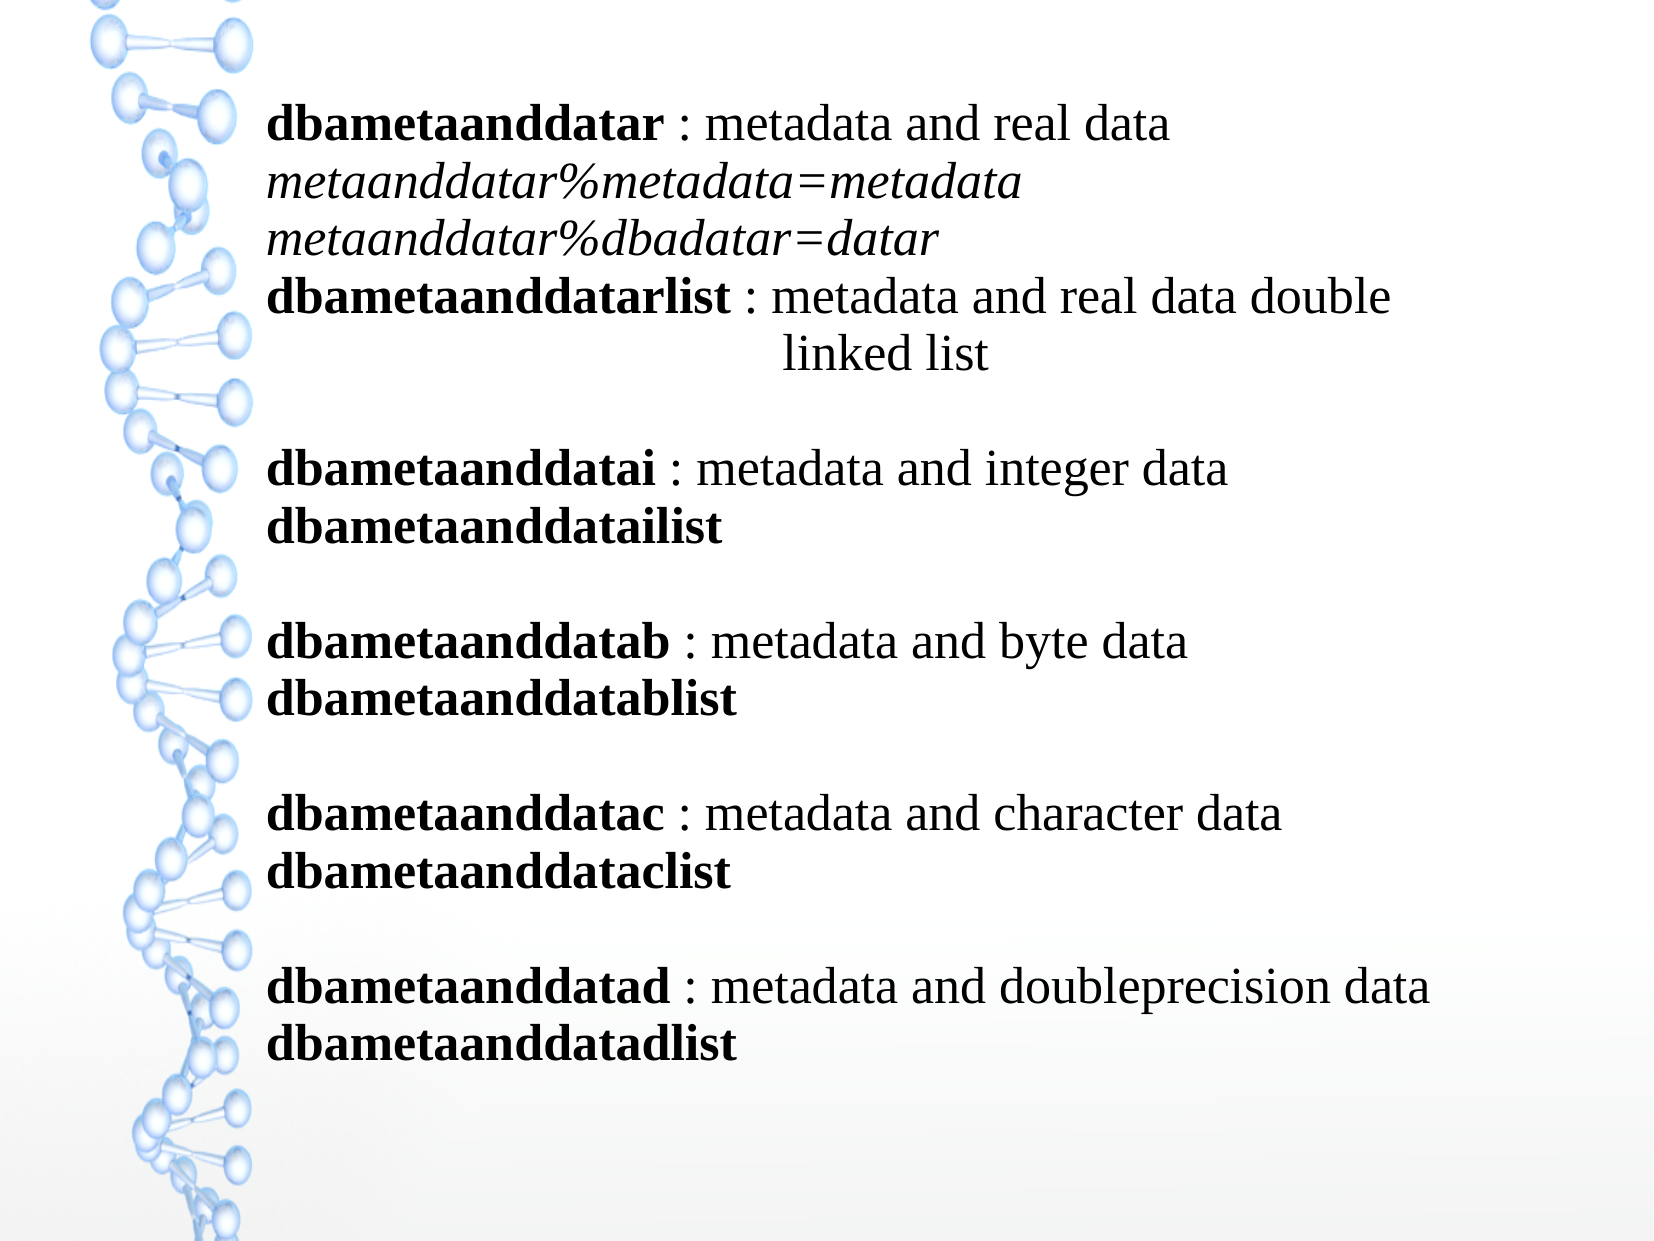

# dbametaanddatar : metadata and real data
metaanddatar%metadata=metadata
metaanddatar%dbadatar=datar
dbametaanddatarlist : metadata and real data double
							linked list
dbametaanddatai : metadata and integer data
dbametaanddatailist
dbametaanddatab : metadata and byte data
dbametaanddatablist
dbametaanddatac : metadata and character data
dbametaanddataclist
dbametaanddatad : metadata and doubleprecision data
dbametaanddatadlist